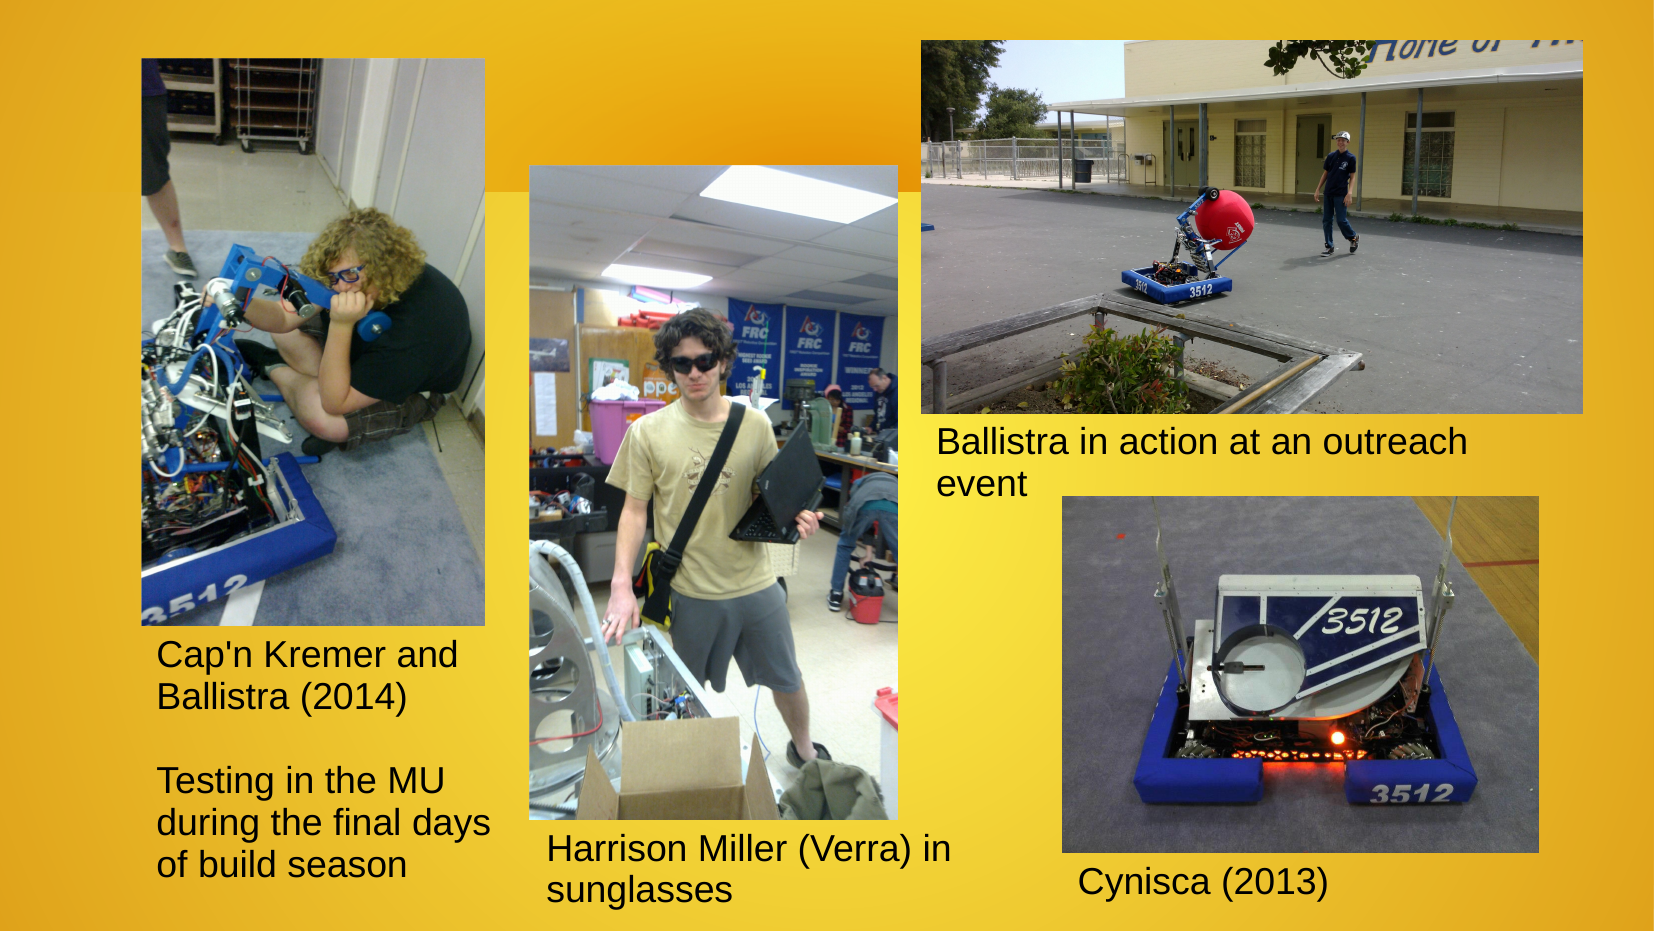

#
Ballistra in action at an outreach event
Cap'n Kremer and Ballistra (2014)
Testing in the MU during the final days of build season
Harrison Miller (Verra) in sunglasses
Cynisca (2013)